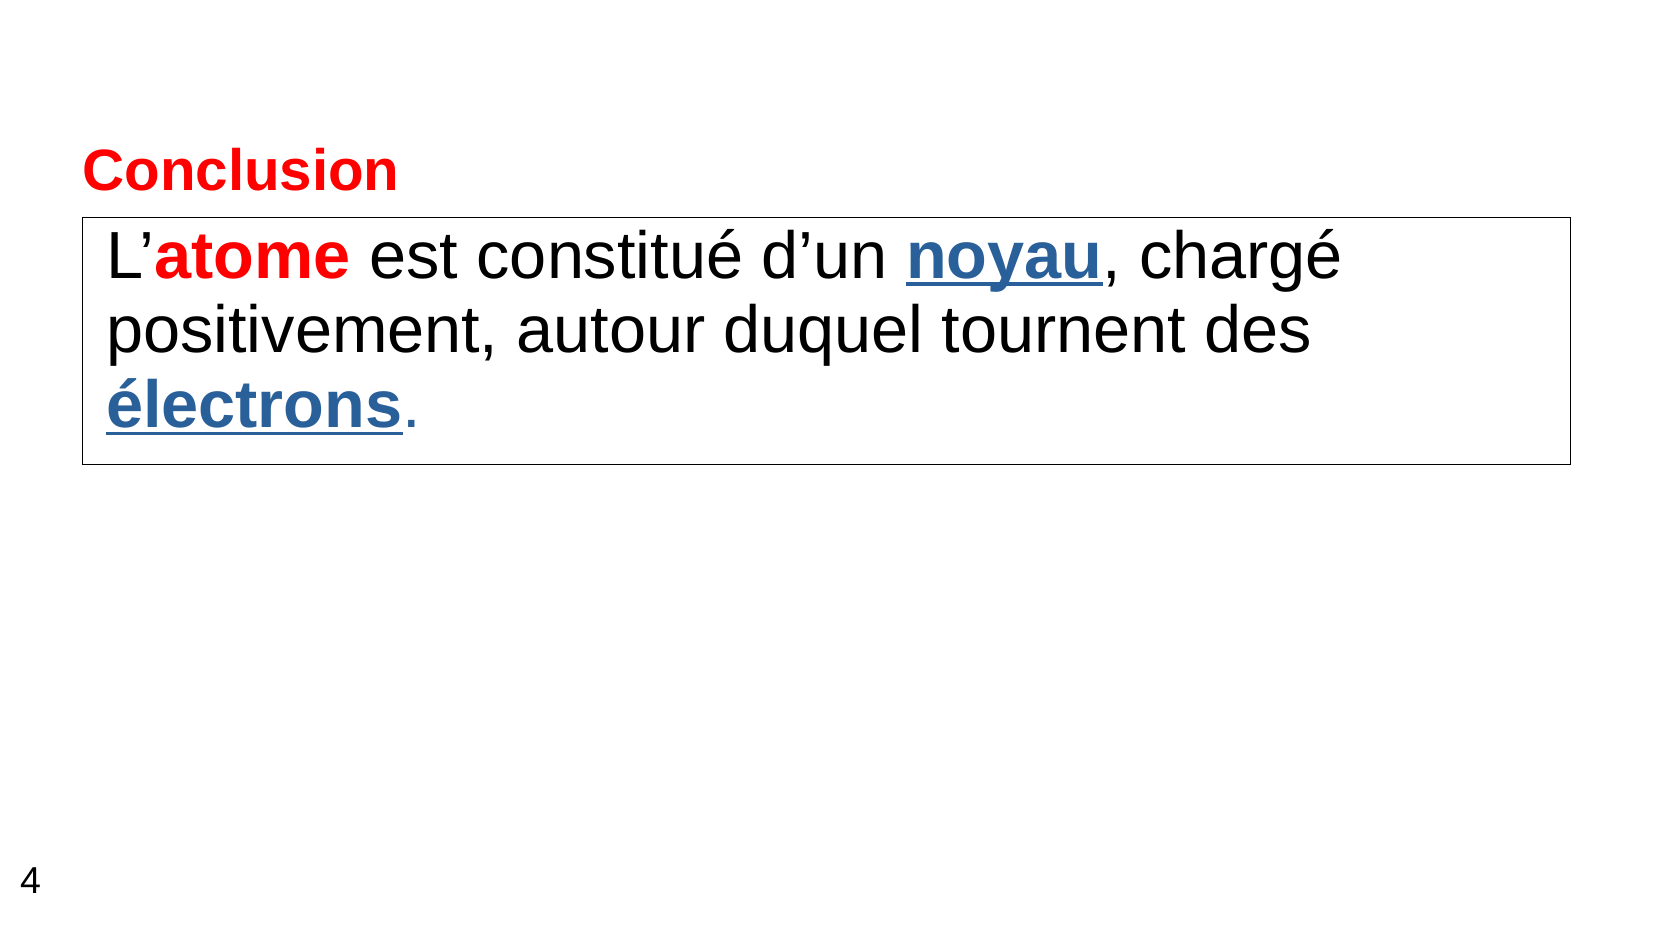

# Conclusion
L’atome est constitué d’un noyau, chargé positivement, autour duquel tournent des électrons.